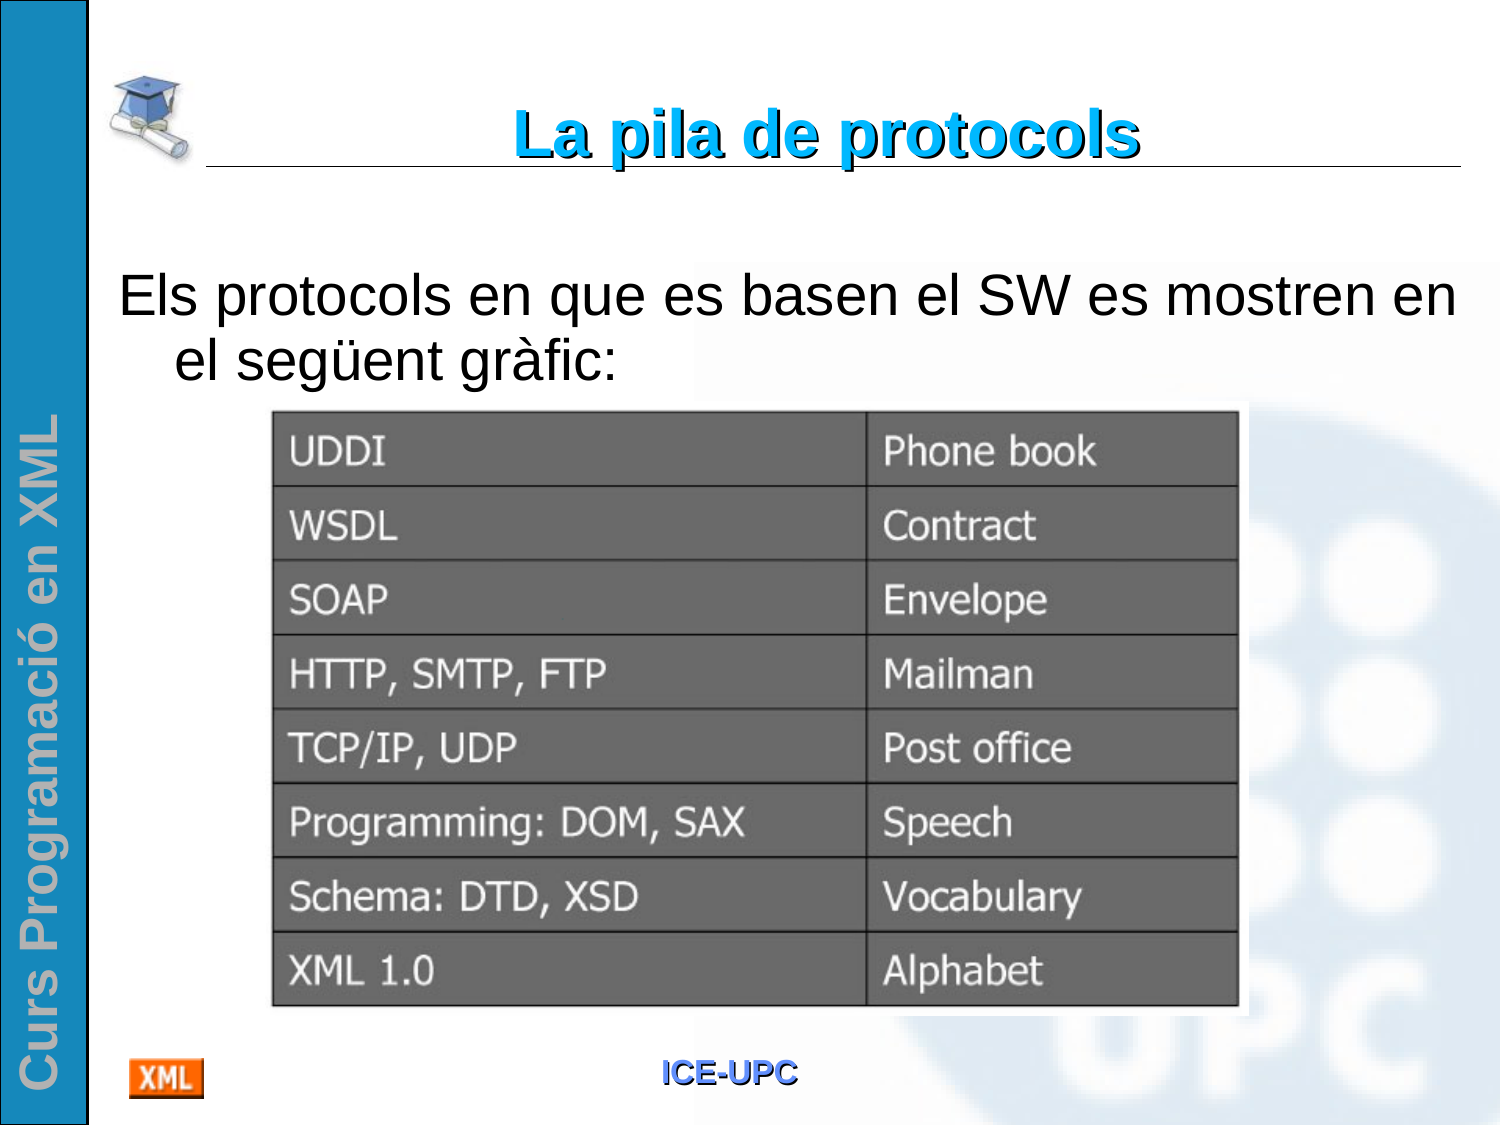

# La pila de protocols
Els protocols en que es basen el SW es mostren en el següent gràfic: